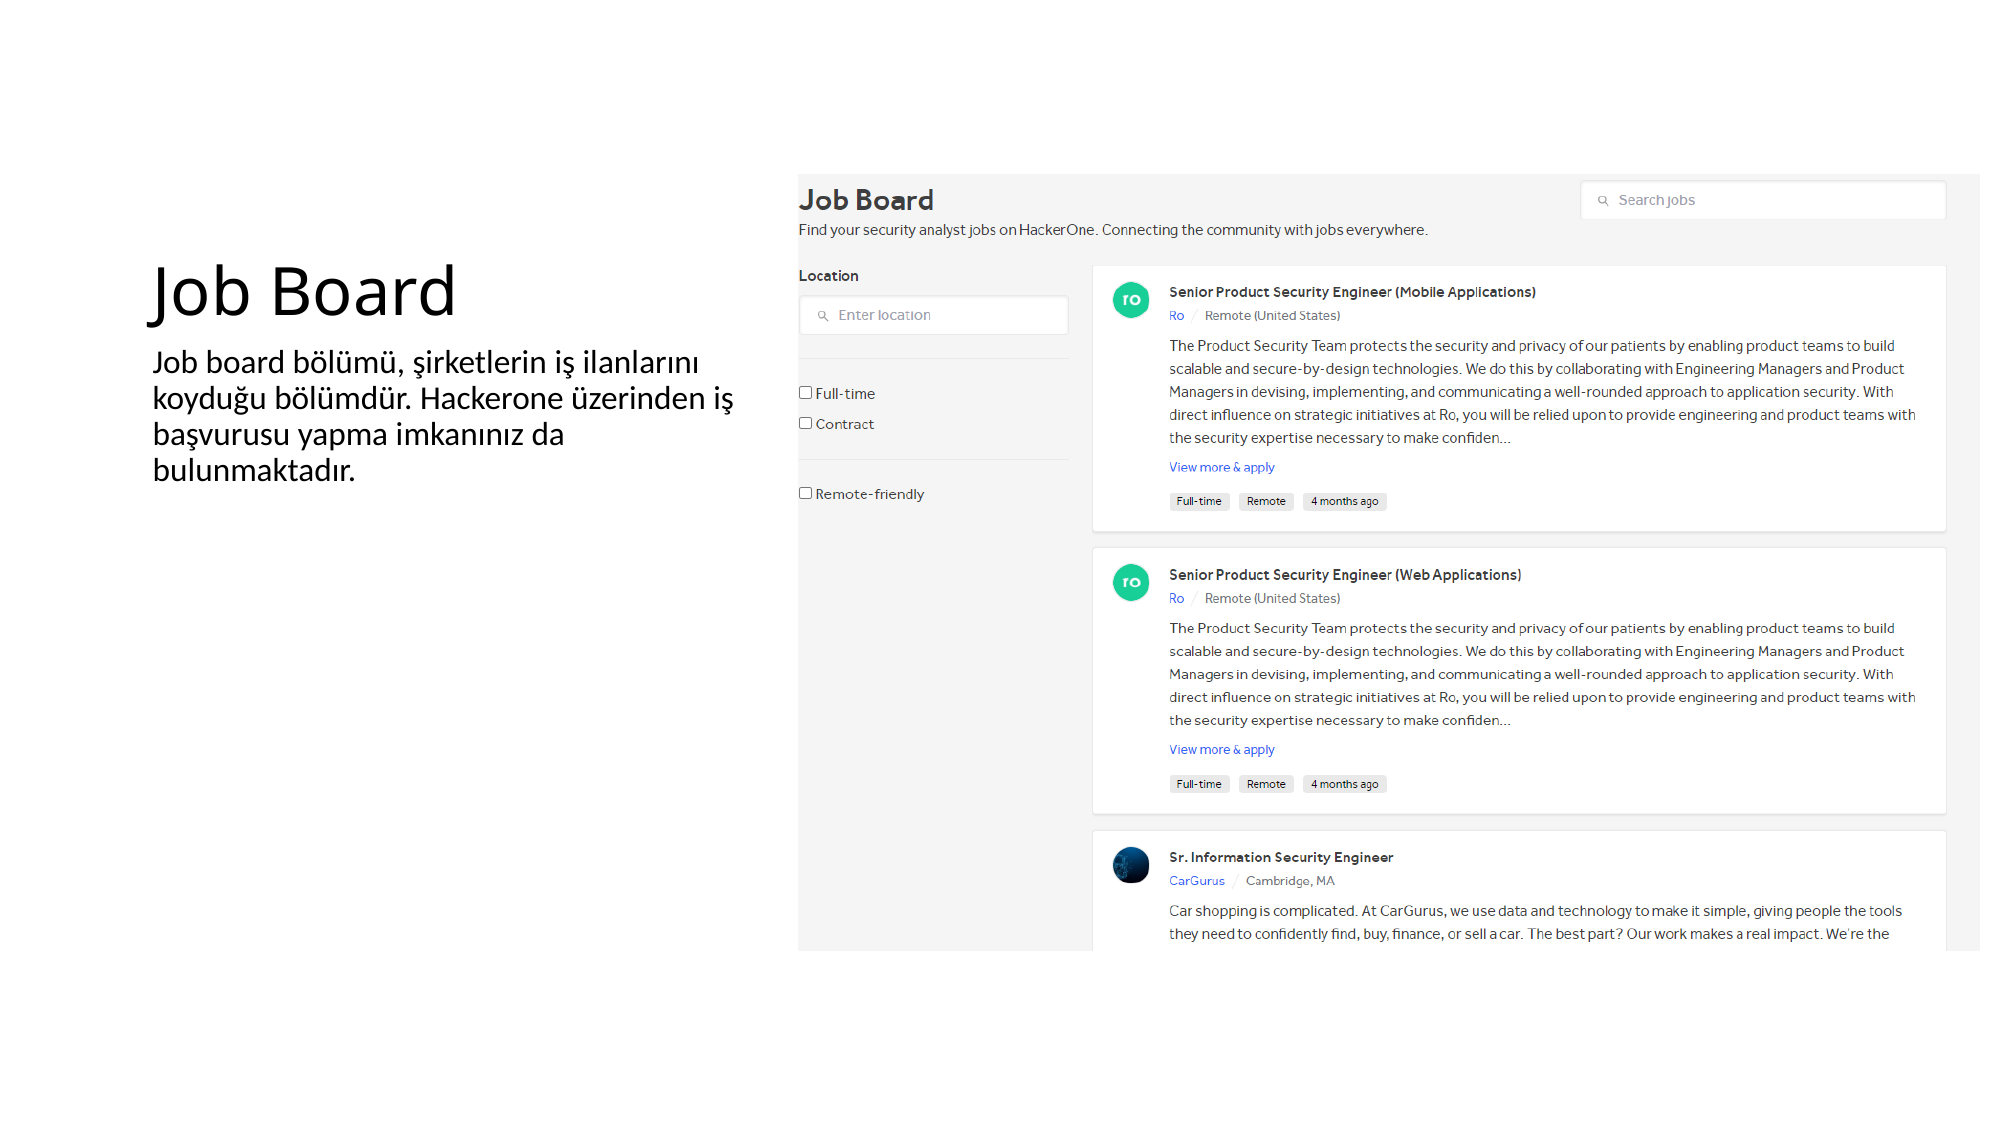

# Job Board
Job board bölümü, şirketlerin iş ilanlarını koyduğu bölümdür. Hackerone üzerinden iş başvurusu yapma imkanınız da bulunmaktadır.